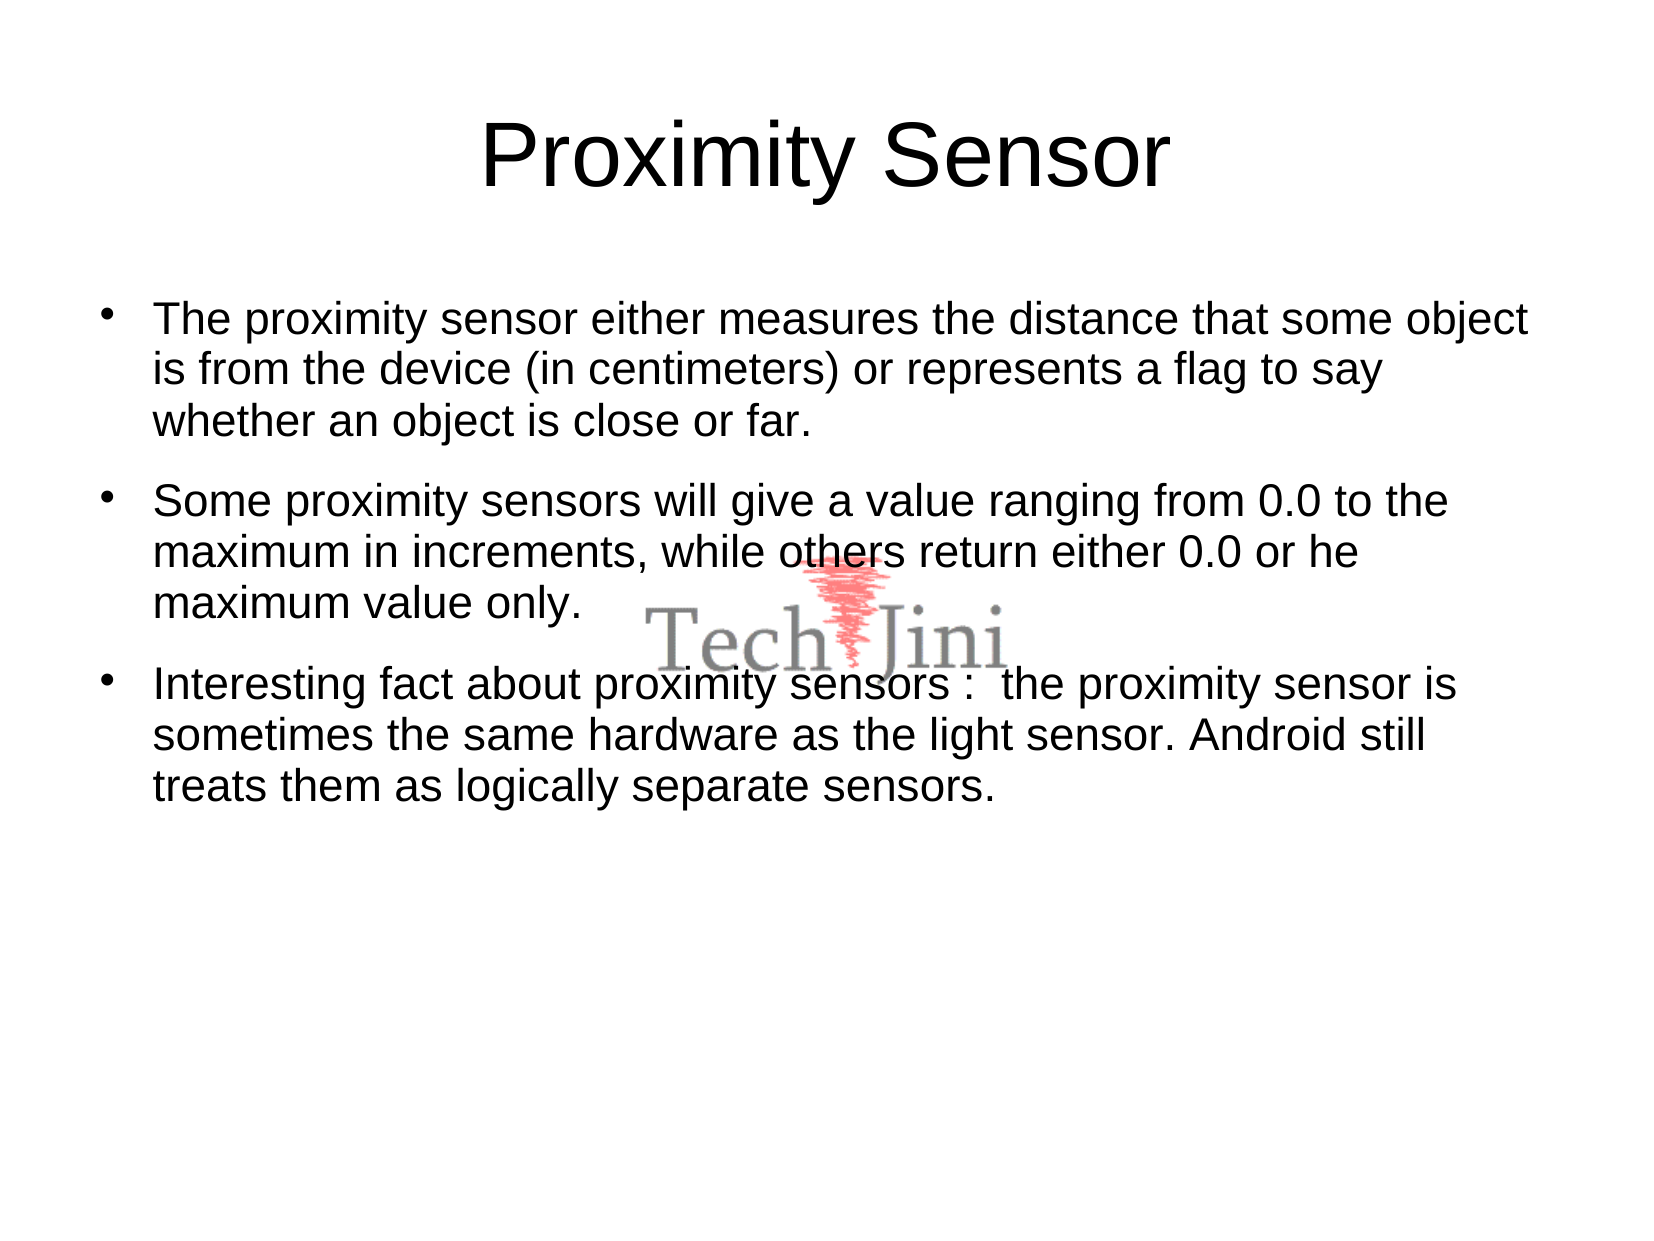

# Proximity Sensor
The proximity sensor either measures the distance that some object is from the device (in centimeters) or represents a flag to say whether an object is close or far.
Some proximity sensors will give a value ranging from 0.0 to the maximum in increments, while others return either 0.0 or he maximum value only.
Interesting fact about proximity sensors : the proximity sensor is sometimes the same hardware as the light sensor. Android still treats them as logically separate sensors.